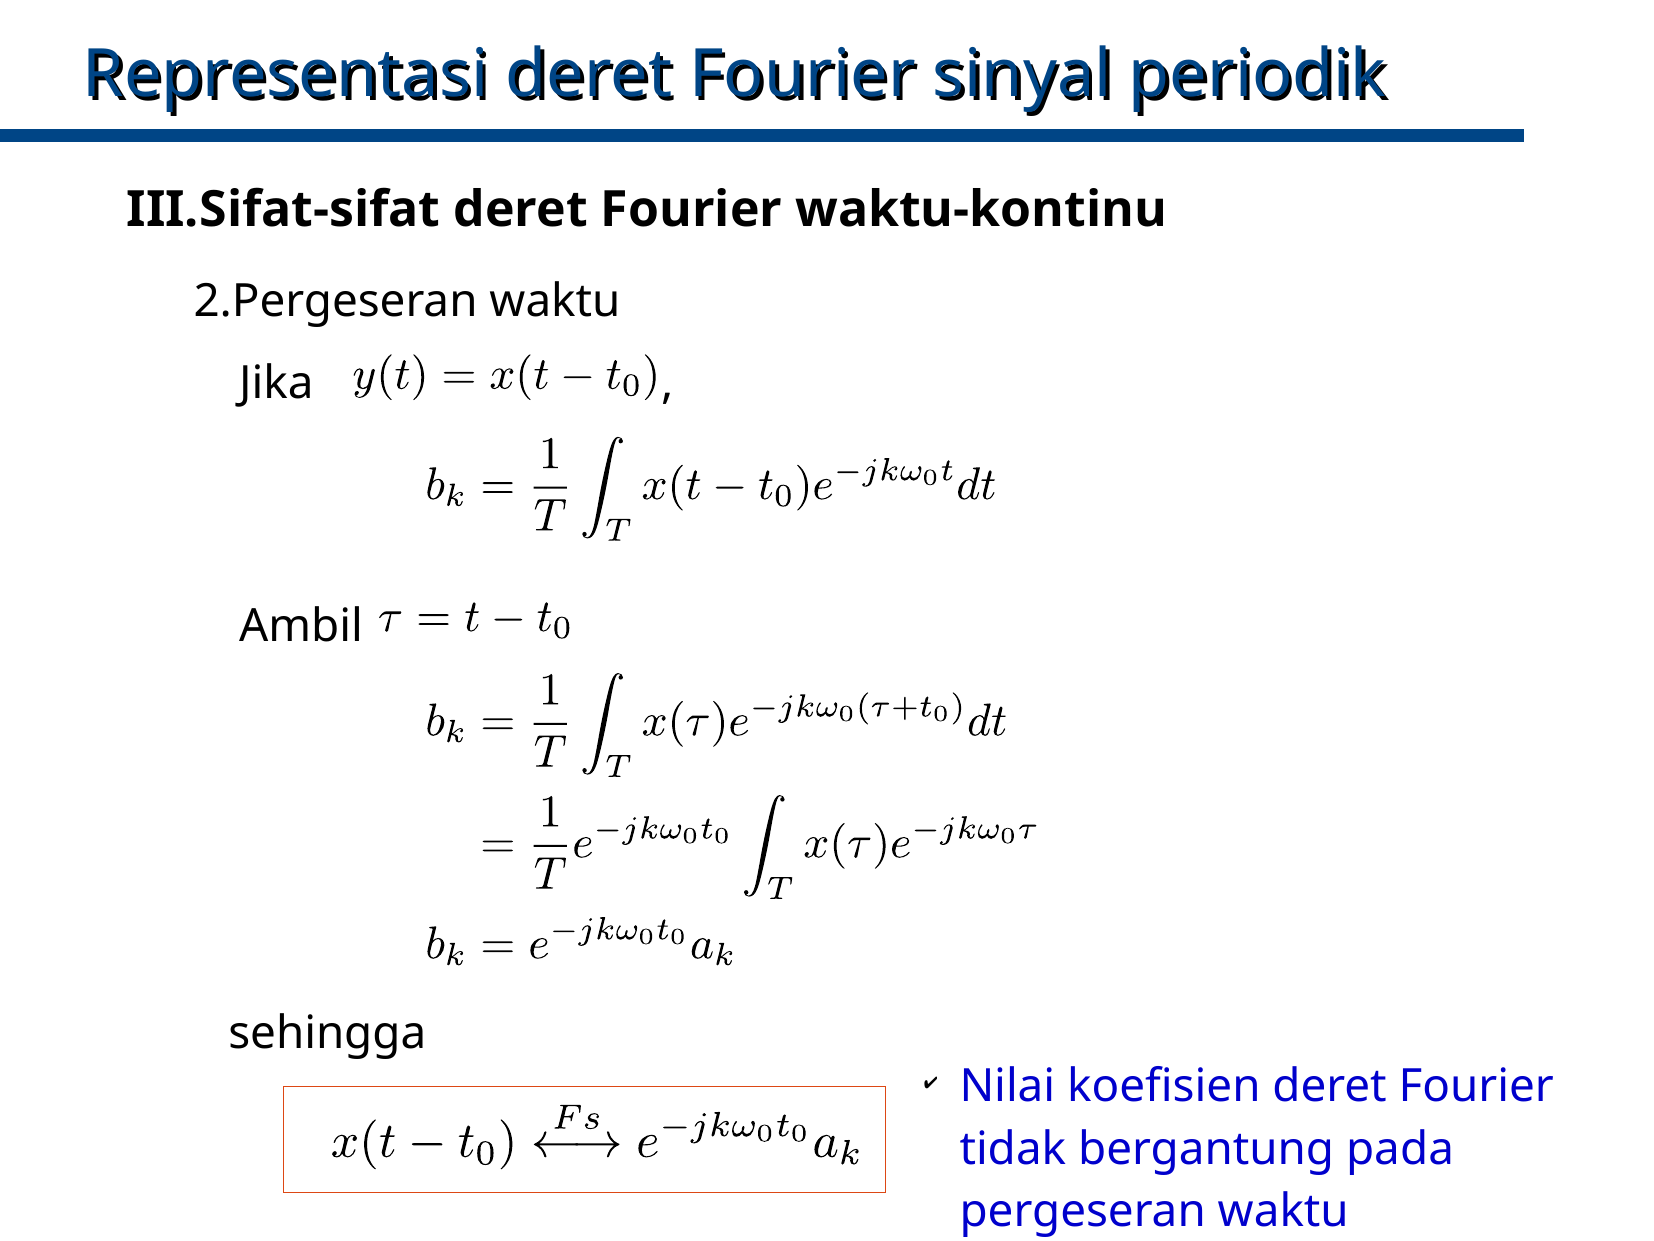

Representasi deret Fourier sinyal periodik
Sifat-sifat deret Fourier waktu-kontinu
Pergeseran waktu
Jika ,
Ambil
sehingga
Nilai koefisien deret Fourier tidak bergantung pada pergeseran waktu